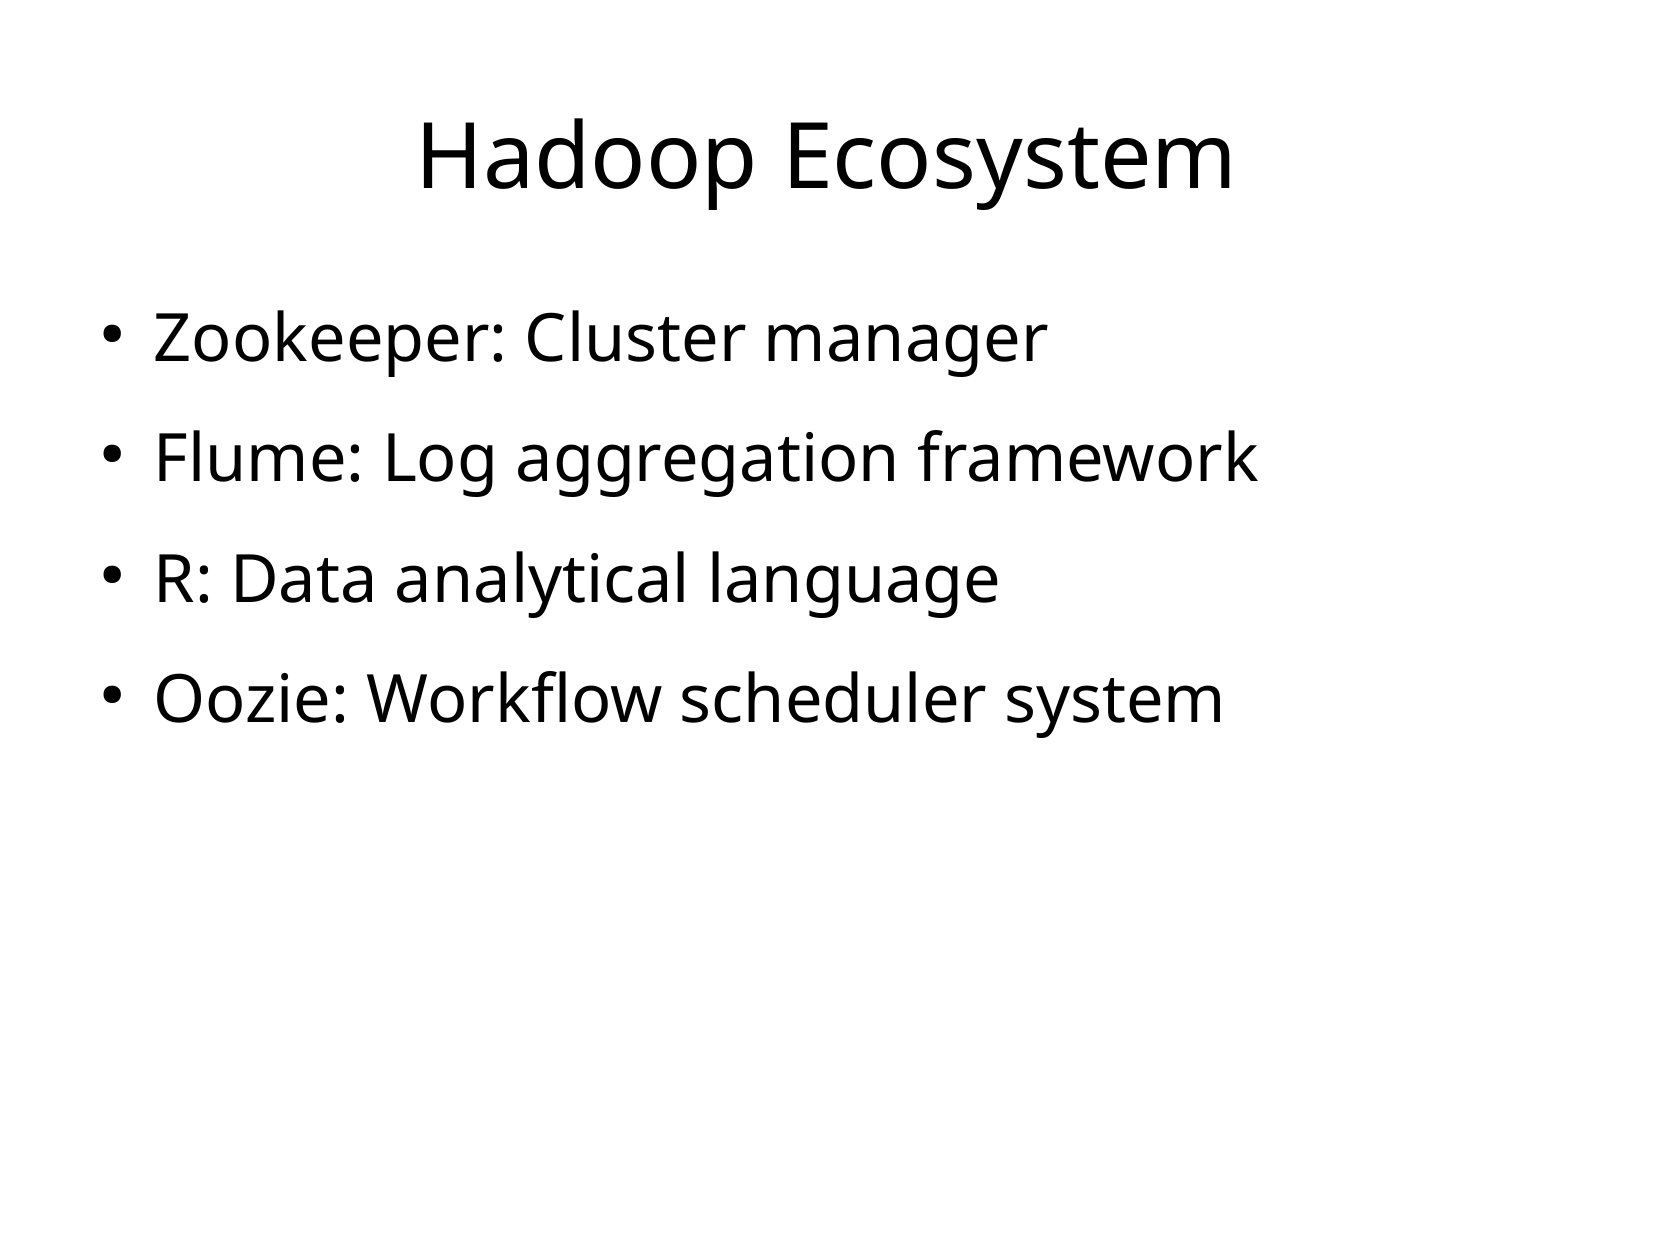

# Hadoop Ecosystem
Zookeeper: Cluster manager
Flume: Log aggregation framework
R: Data analytical language
Oozie: Workflow scheduler system